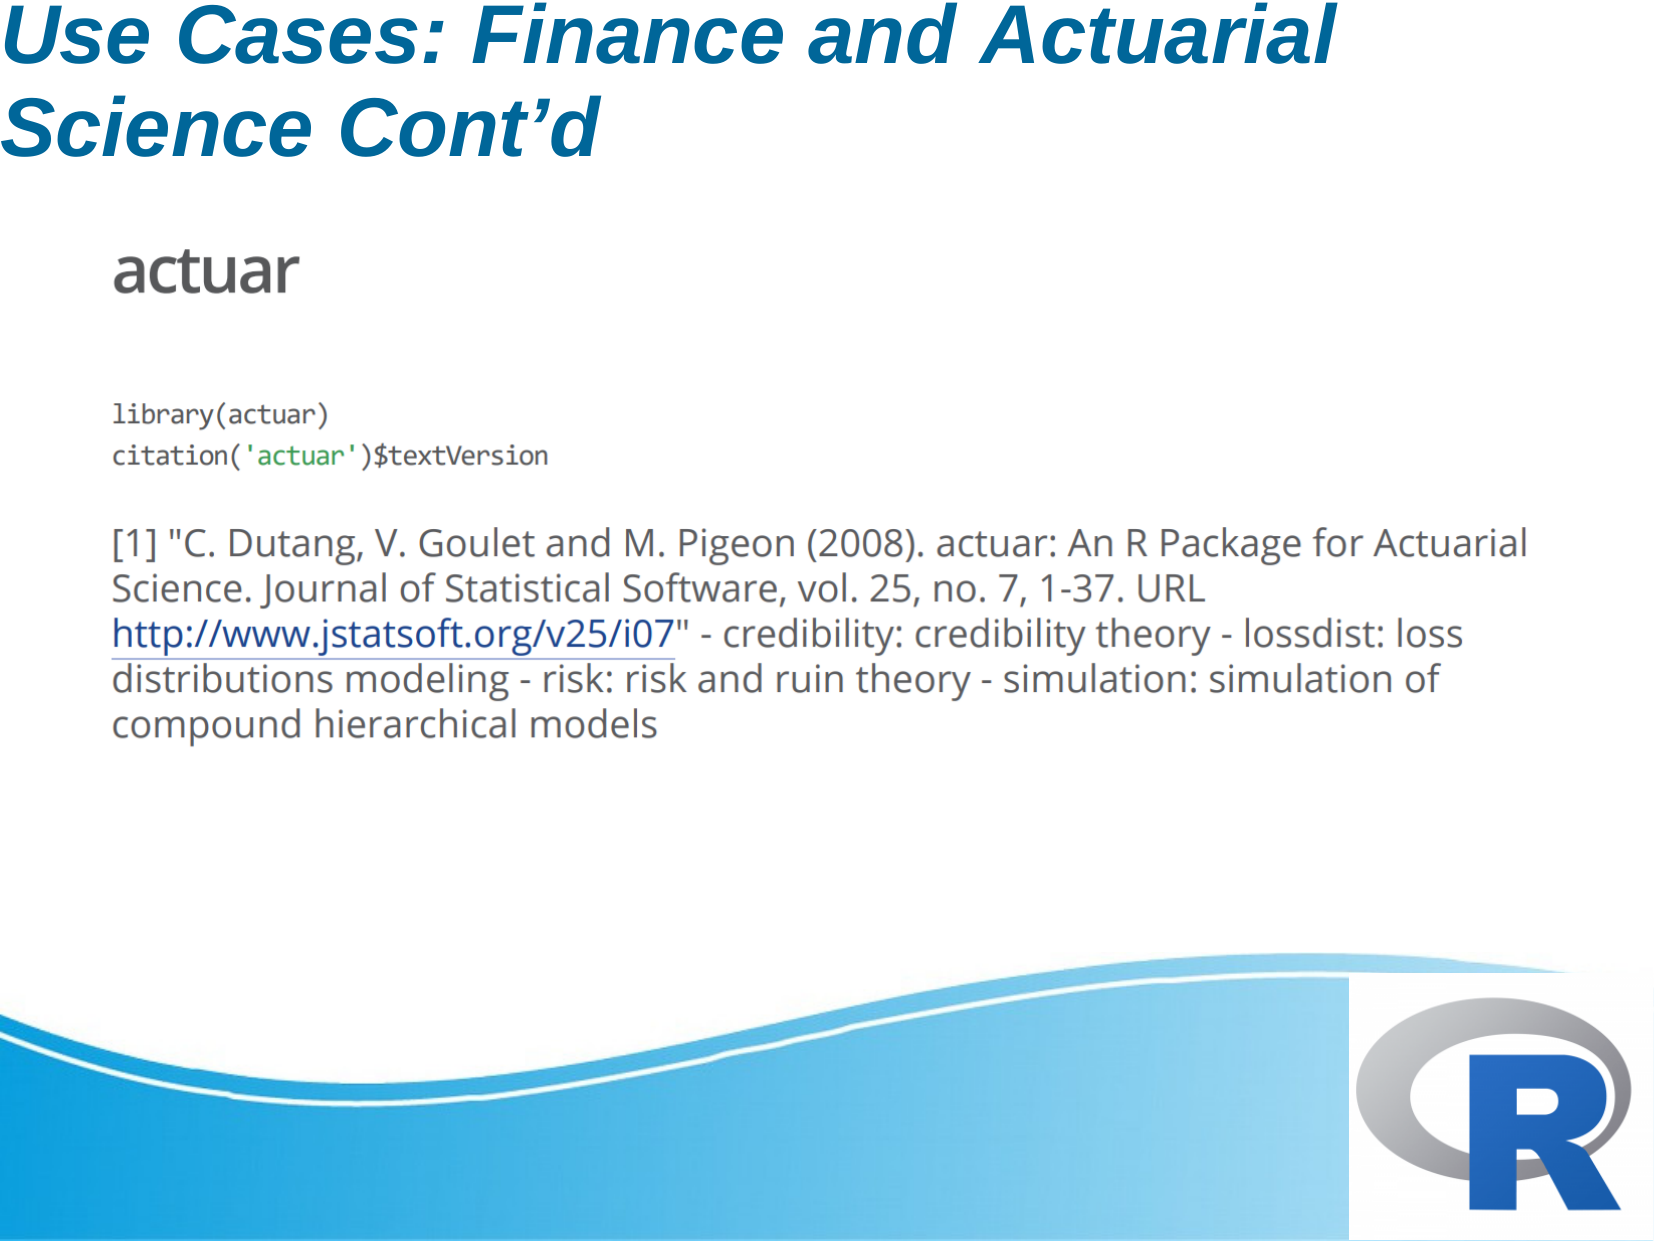

# Use Cases: Finance and Actuarial Science Cont’d